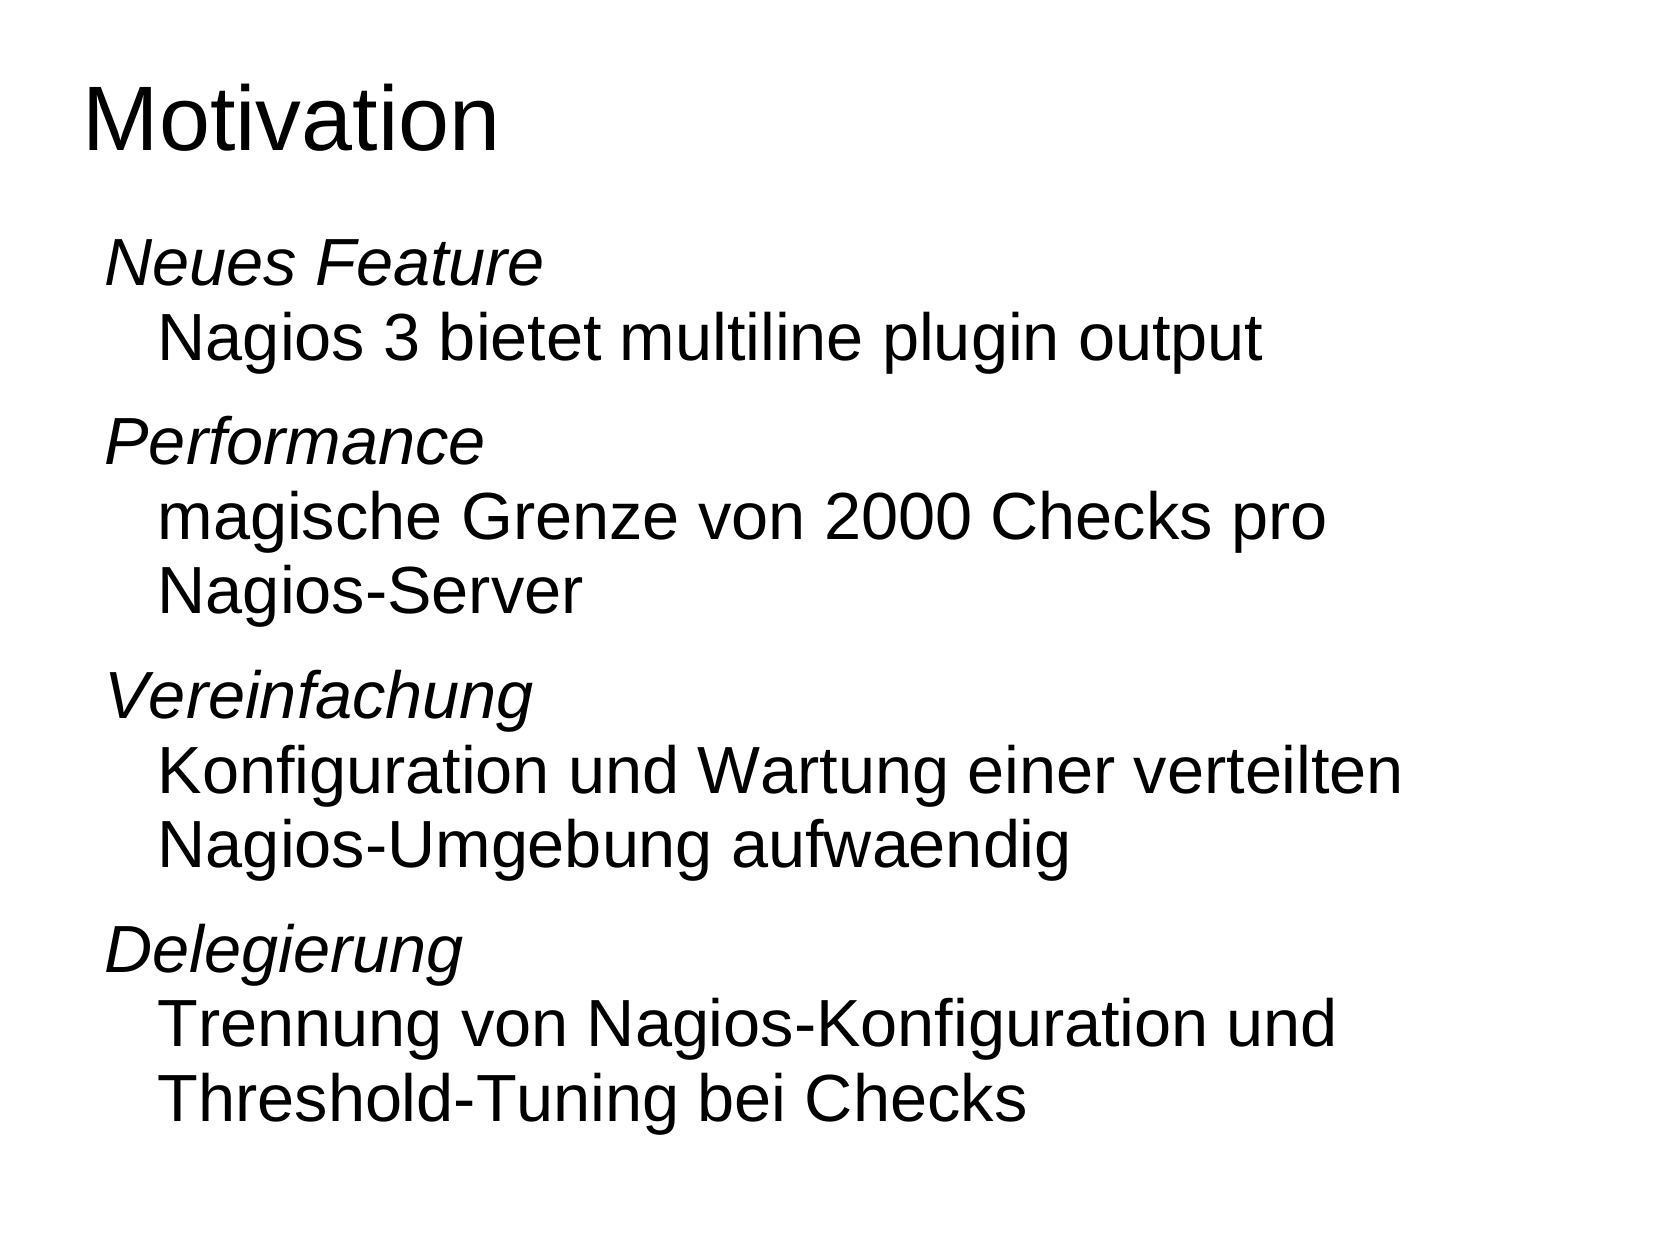

# Motivation
Neues Feature
Nagios 3 bietet multiline plugin output
Performance
magische Grenze von 2000 Checks pro
Nagios-Server
Vereinfachung
Konfiguration und Wartung einer verteilten Nagios-Umgebung aufwaendig
Delegierung
Trennung von Nagios-Konfiguration und Threshold-Tuning bei Checks